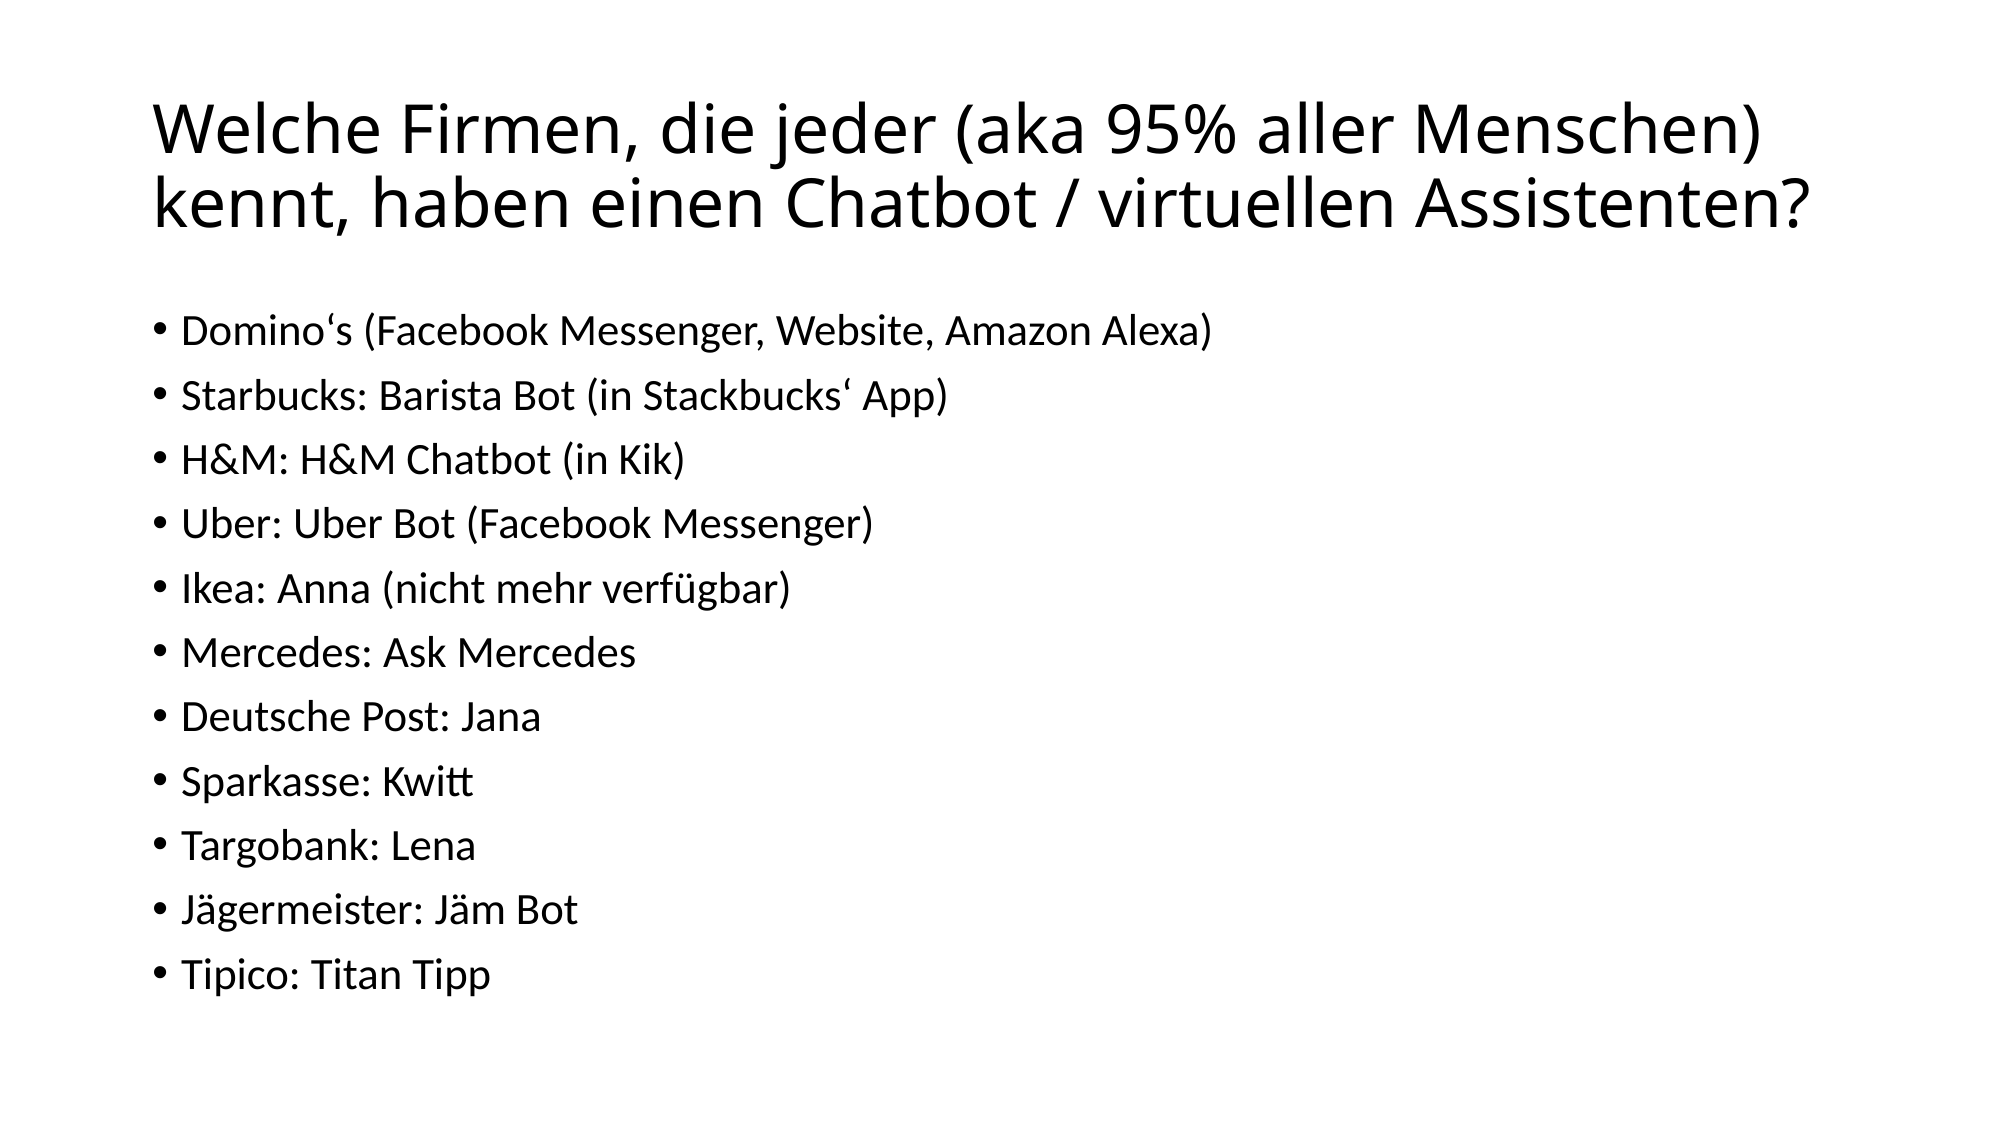

# Welche Firmen, die jeder (aka 95% aller Menschen) kennt, haben einen Chatbot / virtuellen Assistenten?
Domino‘s (Facebook Messenger, Website, Amazon Alexa)
Starbucks: Barista Bot (in Stackbucks‘ App)
H&M: H&M Chatbot (in Kik)
Uber: Uber Bot (Facebook Messenger)
Ikea: Anna (nicht mehr verfügbar)
Mercedes: Ask Mercedes
Deutsche Post: Jana
Sparkasse: Kwitt
Targobank: Lena
Jägermeister: Jäm Bot
Tipico: Titan Tipp